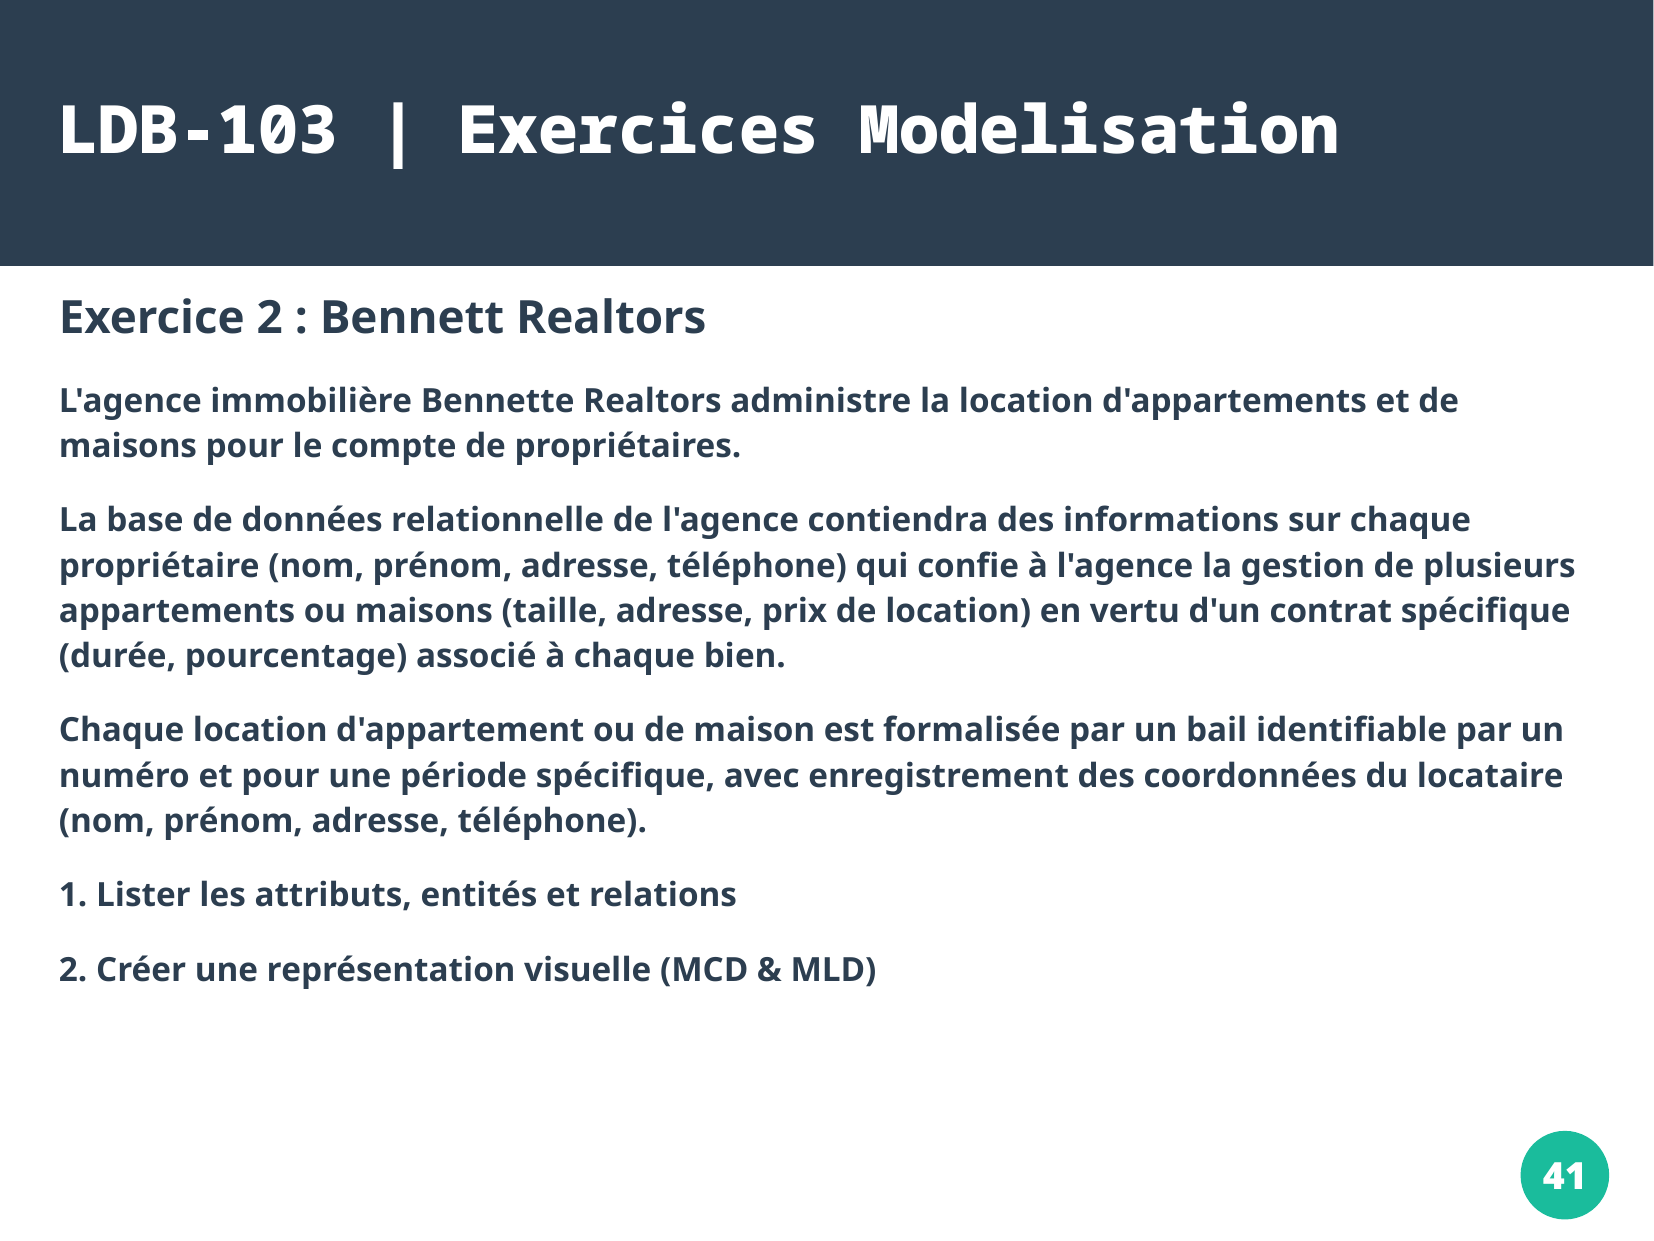

# LDB-103 | Exercices Modelisation
Exercice 2 : Bennett Realtors
L'agence immobilière Bennette Realtors administre la location d'appartements et de maisons pour le compte de propriétaires.
La base de données relationnelle de l'agence contiendra des informations sur chaque propriétaire (nom, prénom, adresse, téléphone) qui confie à l'agence la gestion de plusieurs appartements ou maisons (taille, adresse, prix de location) en vertu d'un contrat spécifique (durée, pourcentage) associé à chaque bien.
Chaque location d'appartement ou de maison est formalisée par un bail identifiable par un numéro et pour une période spécifique, avec enregistrement des coordonnées du locataire (nom, prénom, adresse, téléphone).
1. Lister les attributs, entités et relations
2. Créer une représentation visuelle (MCD & MLD)
41